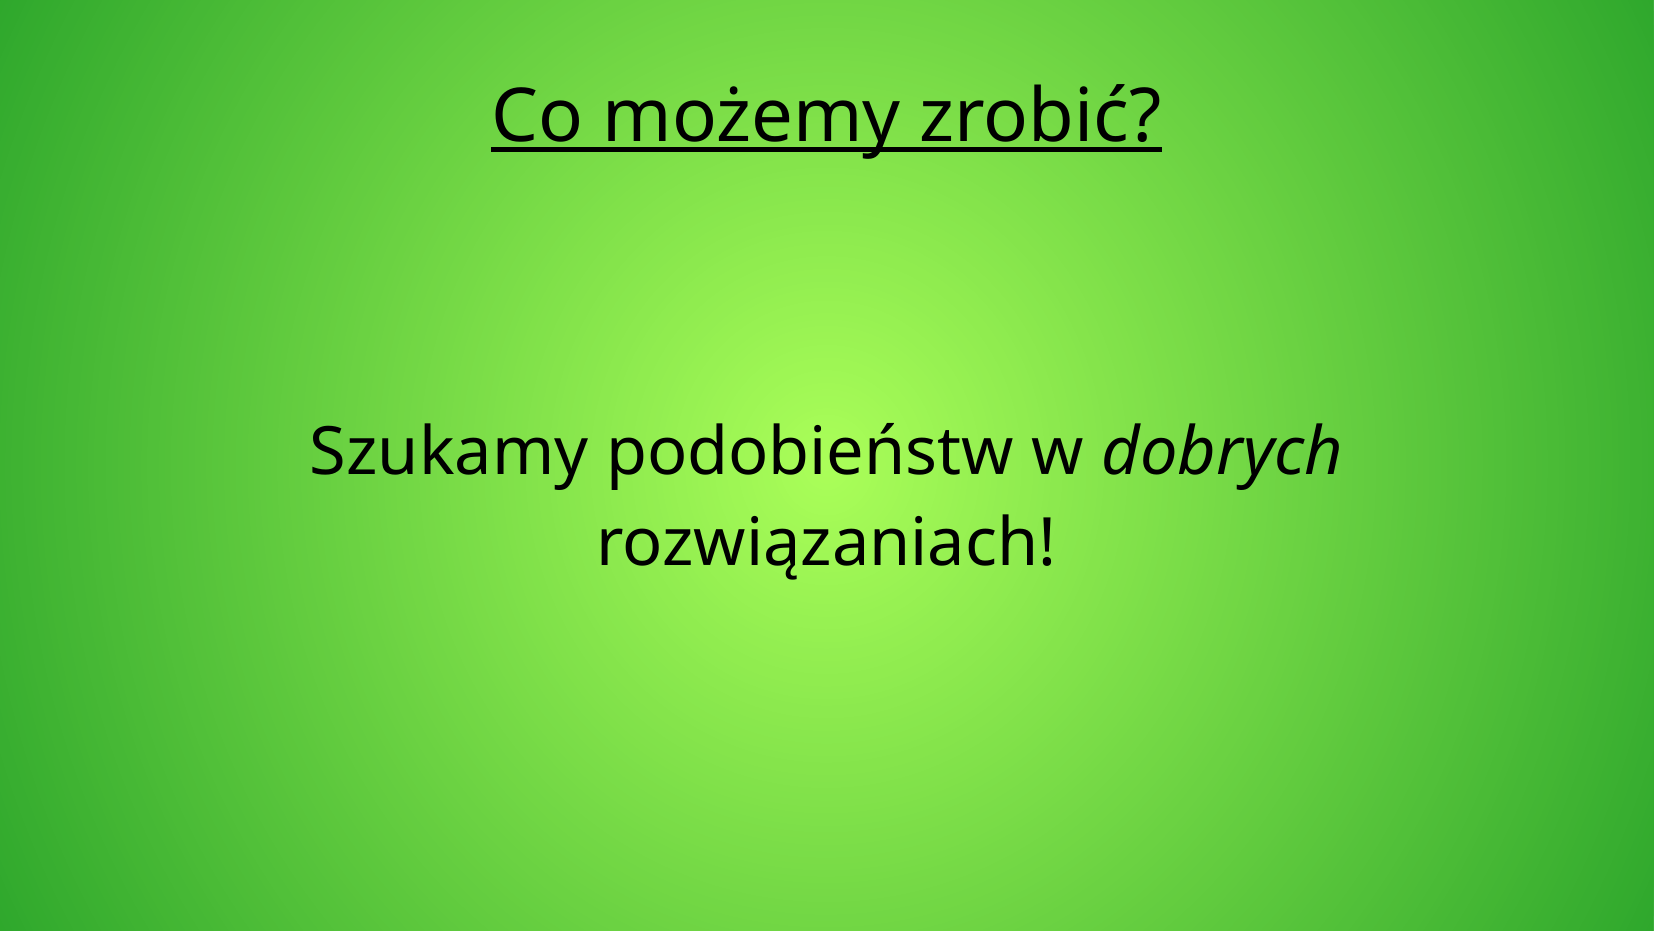

# Co możemy zrobić?
Szukamy podobieństw w dobrych rozwiązaniach!